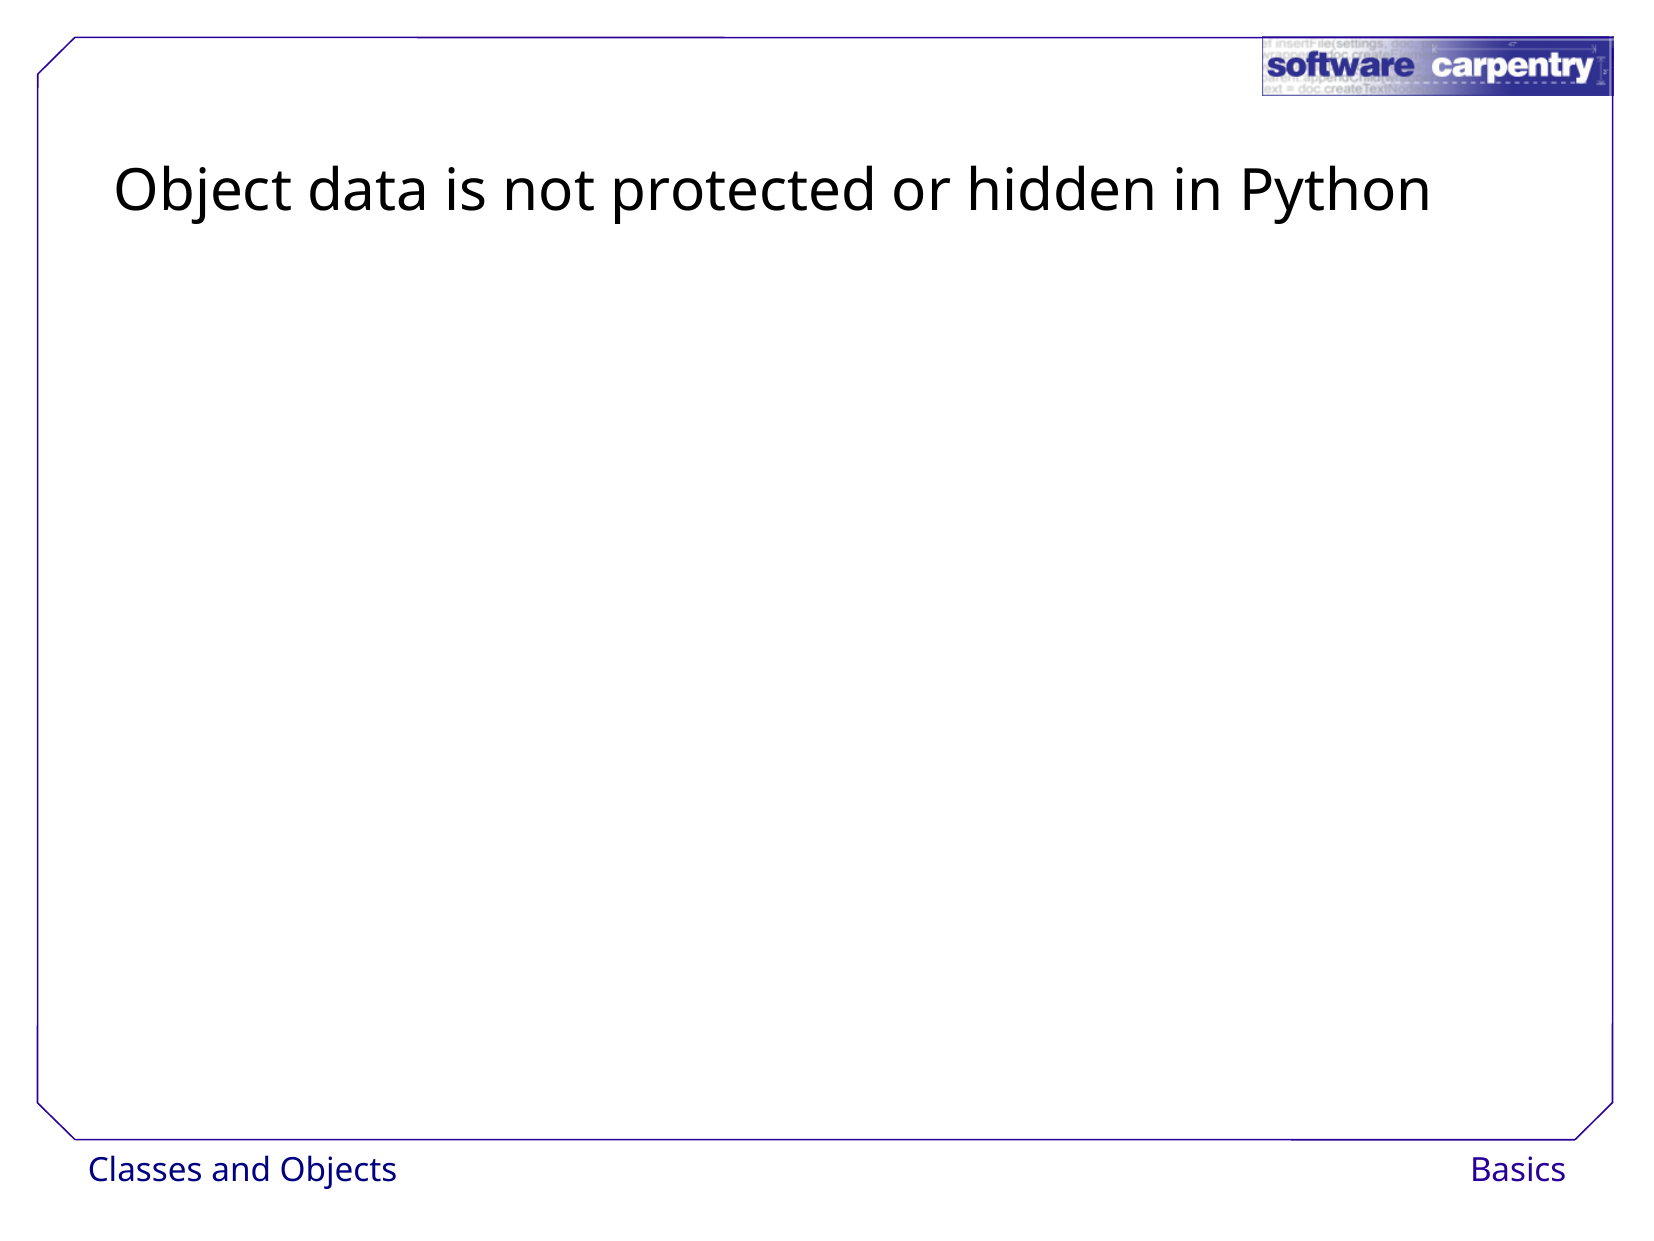

Object data is not protected or hidden in Python